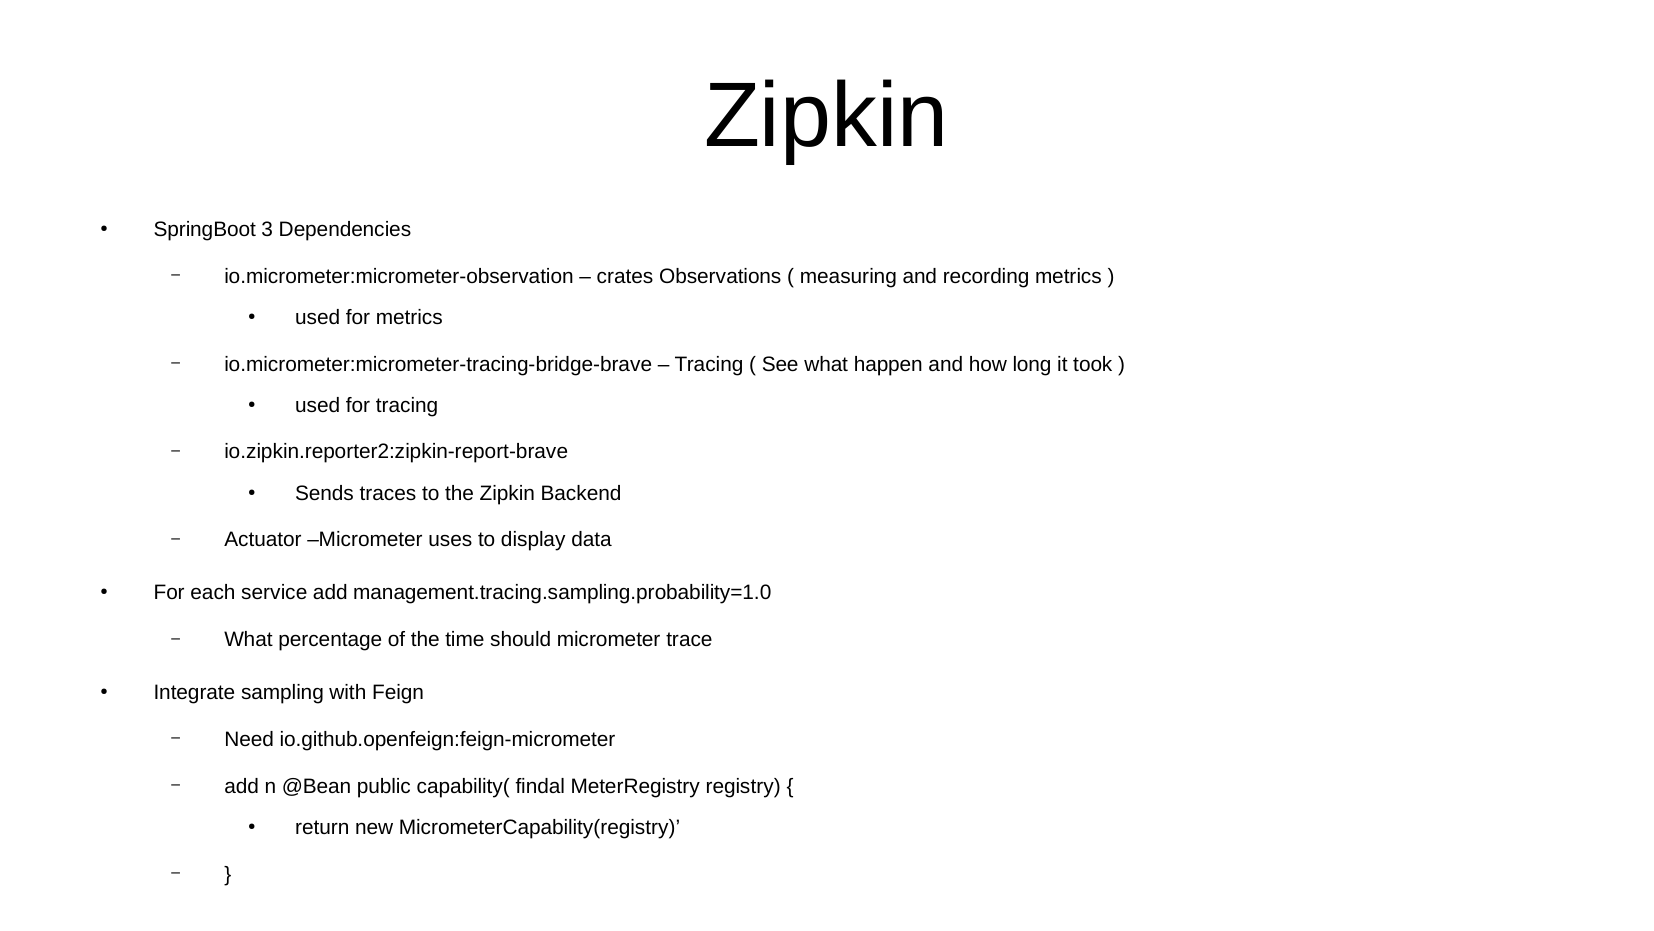

# Zipkin
SpringBoot 3 Dependencies
io.micrometer:micrometer-observation – crates Observations ( measuring and recording metrics )
used for metrics
io.micrometer:micrometer-tracing-bridge-brave – Tracing ( See what happen and how long it took )
used for tracing
io.zipkin.reporter2:zipkin-report-brave
Sends traces to the Zipkin Backend
Actuator –Micrometer uses to display data
For each service add management.tracing.sampling.probability=1.0
What percentage of the time should micrometer trace
Integrate sampling with Feign
Need io.github.openfeign:feign-micrometer
add n @Bean public capability( findal MeterRegistry registry) {
return new MicrometerCapability(registry)’
}